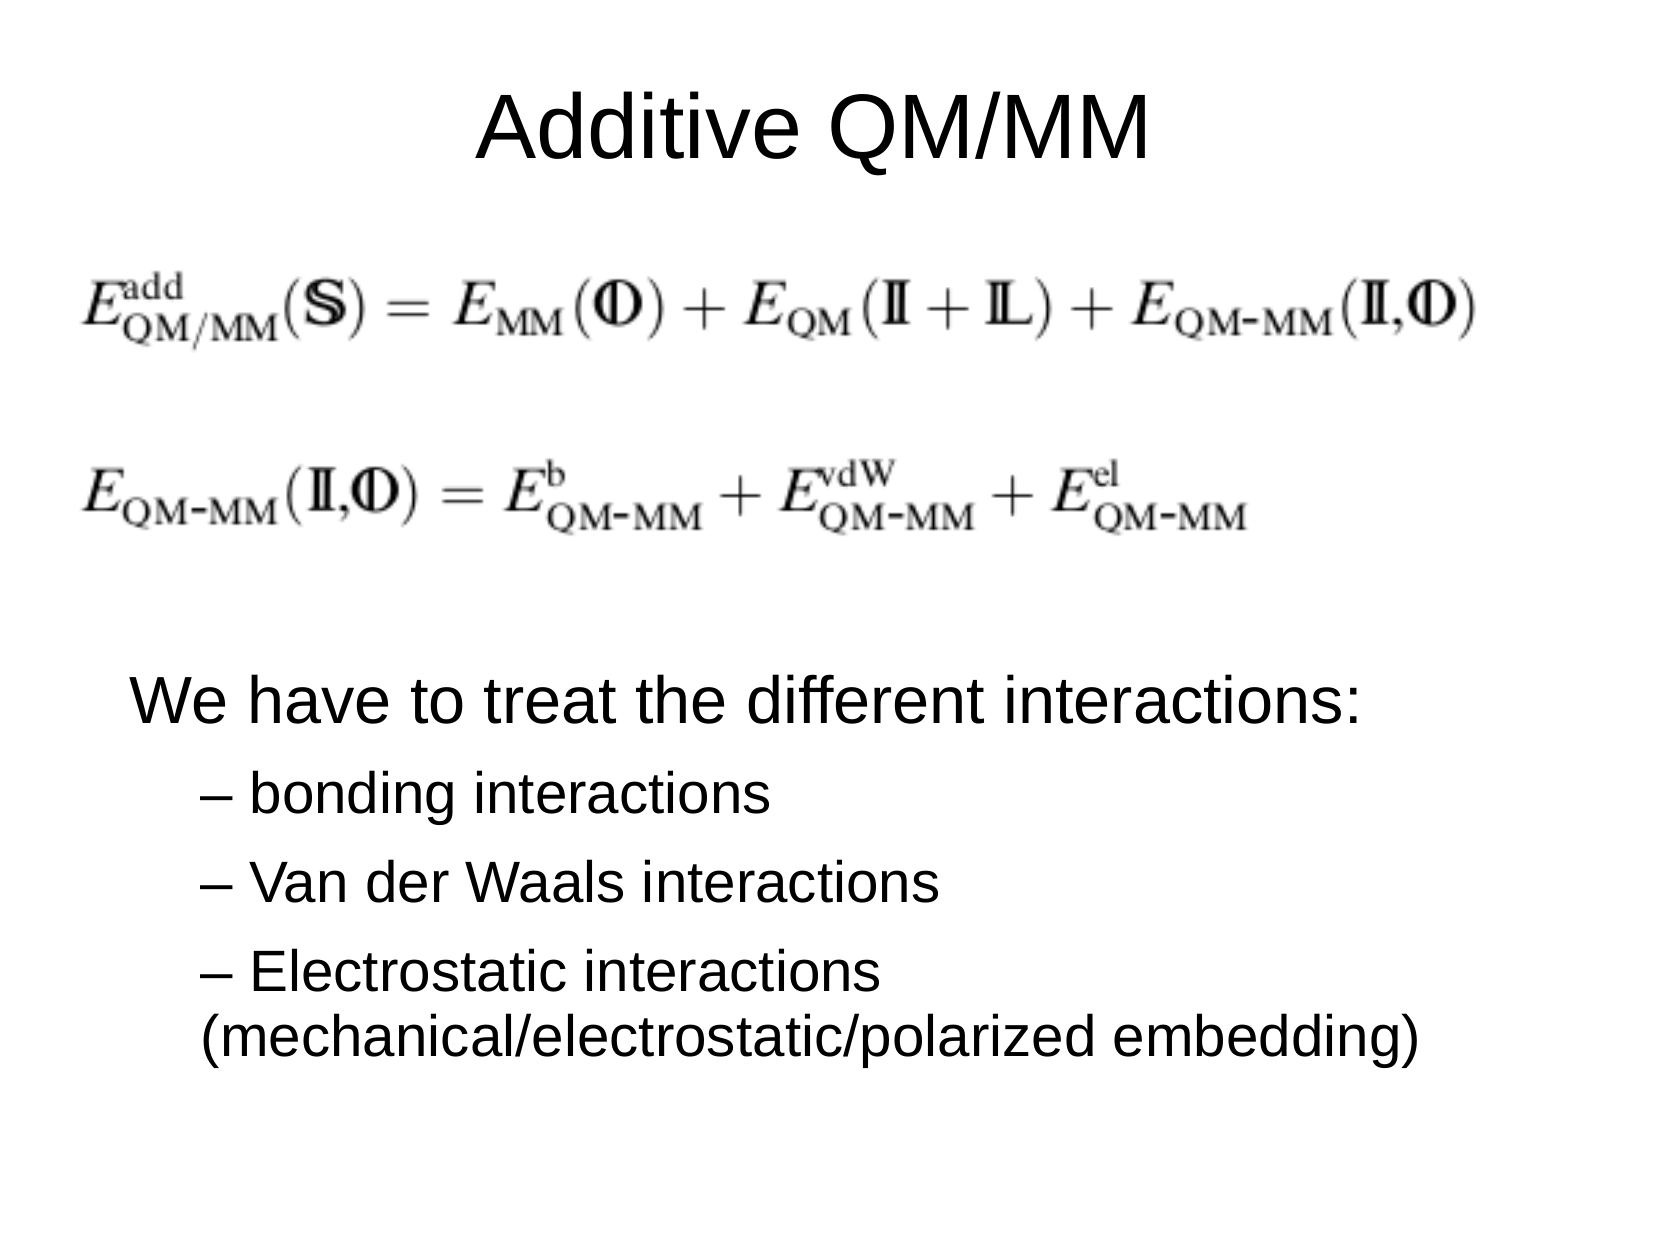

Additive QM/MM
# We have to treat the different interactions:
– bonding interactions
– Van der Waals interactions
– Electrostatic interactions (mechanical/electrostatic/polarized embedding)